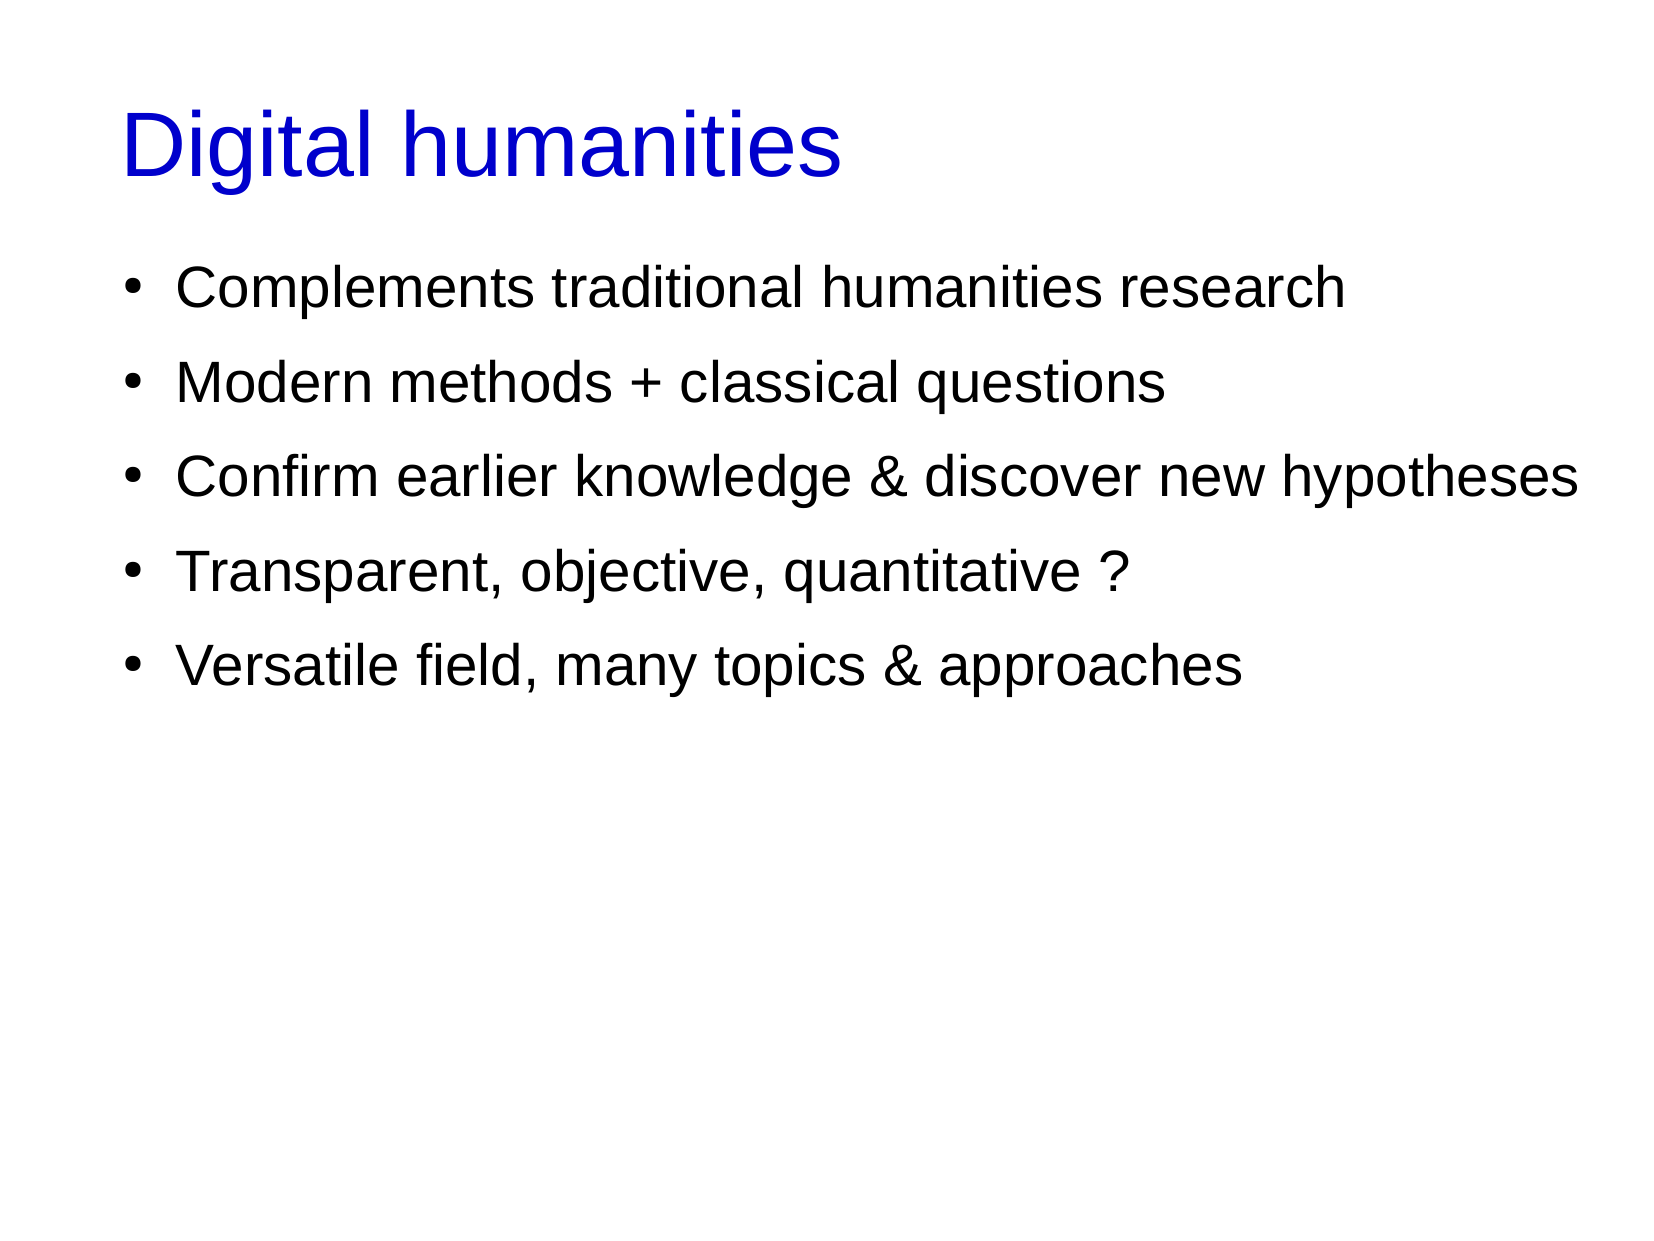

# Digital humanities
Complements traditional humanities research
Modern methods + classical questions
Confirm earlier knowledge & discover new hypotheses
Transparent, objective, quantitative ?
Versatile field, many topics & approaches